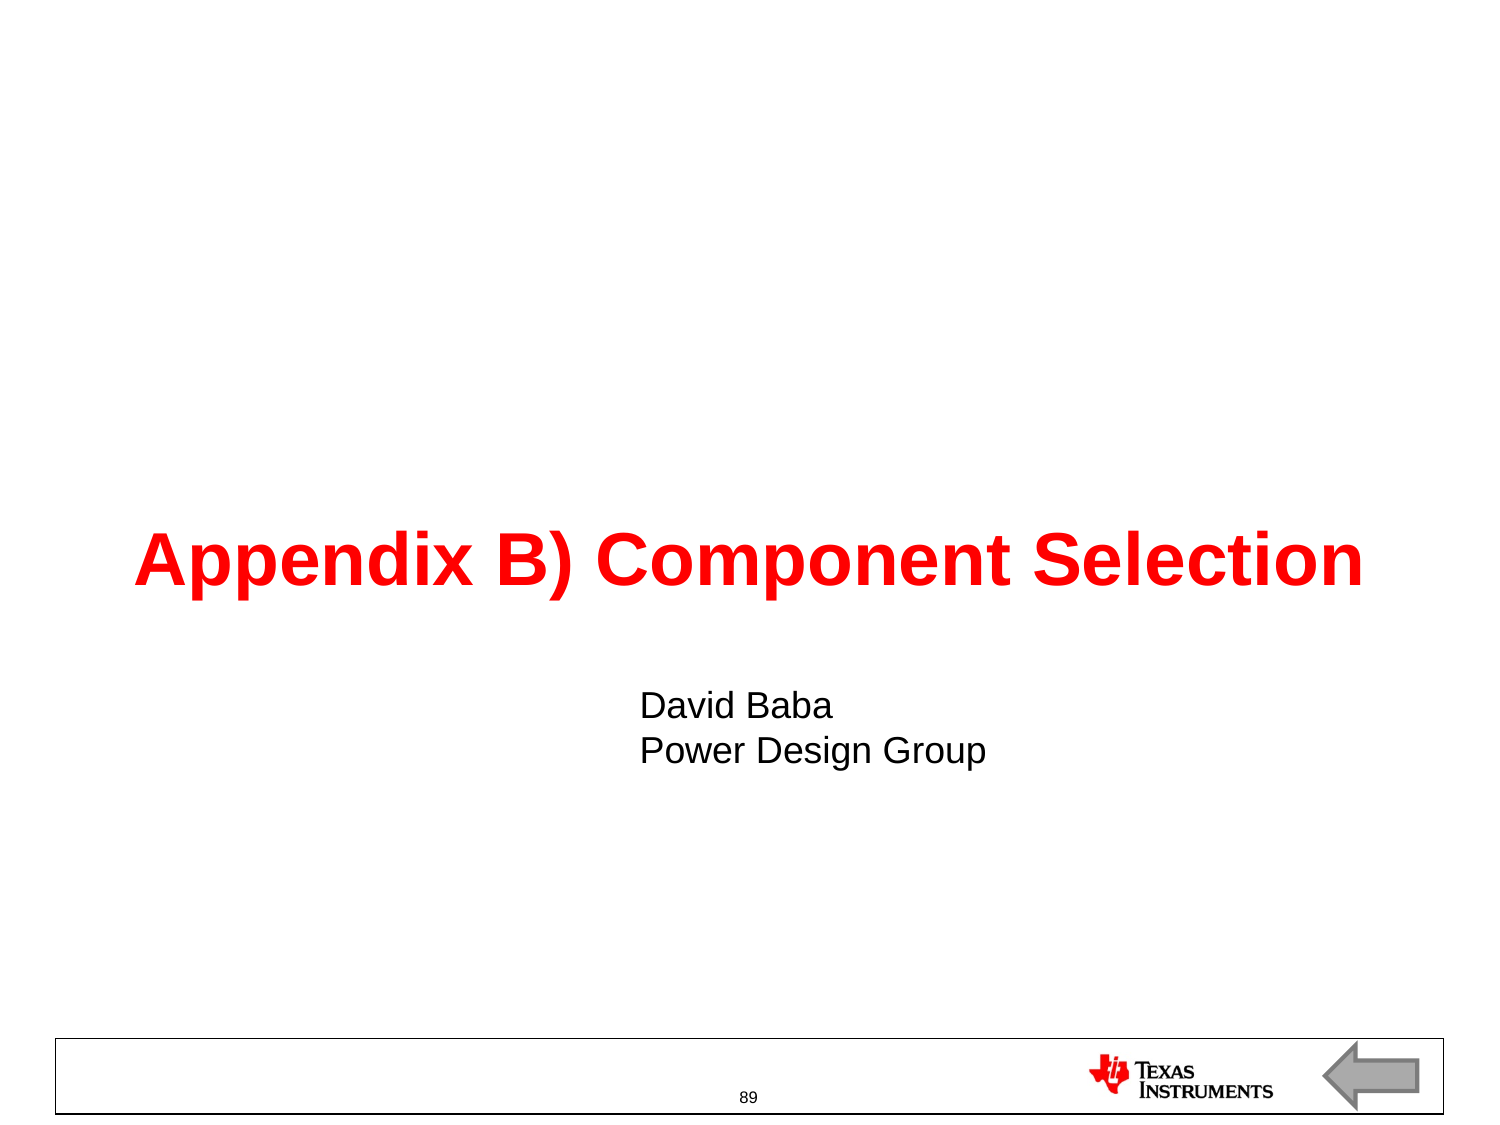

# Appendix B) Component Selection
David Baba
Power Design Group